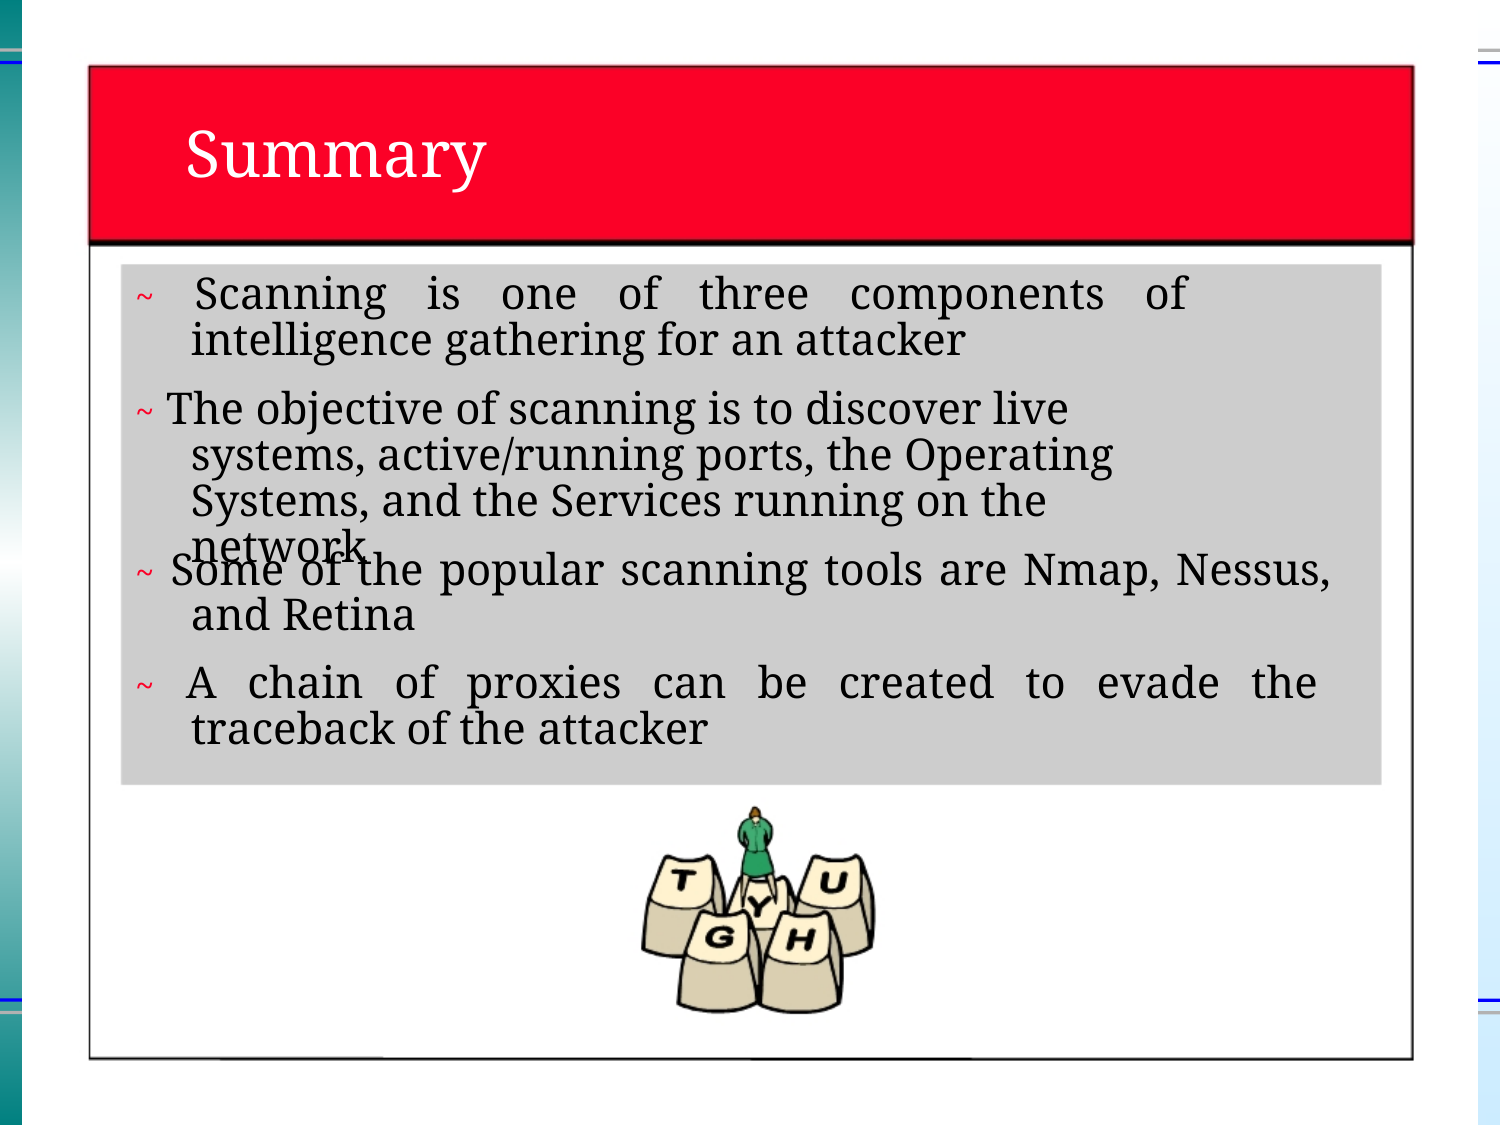

Summary
~ Scanning is one of three components of intelligence gathering for an attacker
~ The objective of scanning is to discover live systems, active/running ports, the Operating Systems, and the Services running on the network
~ Some of the popular scanning tools are Nmap, Nessus, and Retina
~ A chain of proxies can be created to evade the traceback of the attacker